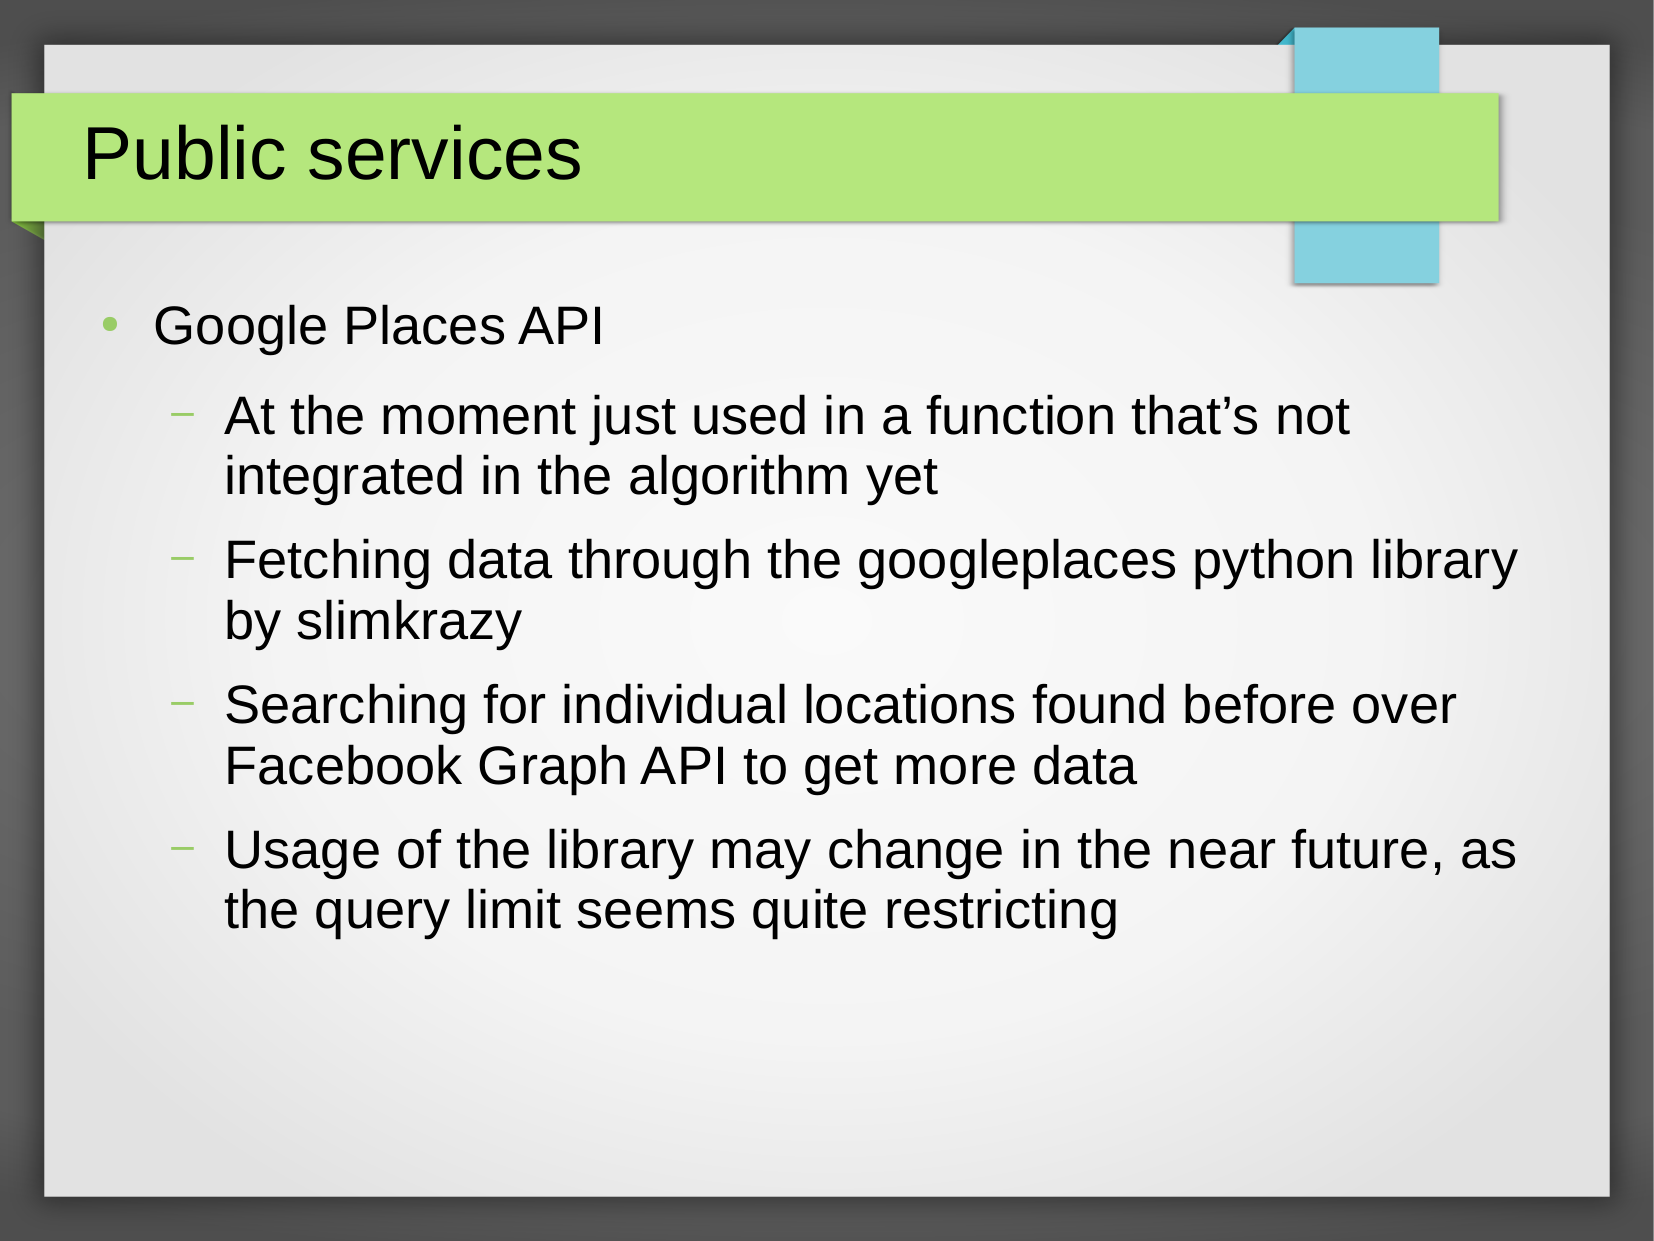

# Public services
Google Places API
At the moment just used in a function that’s not integrated in the algorithm yet
Fetching data through the googleplaces python library by slimkrazy
Searching for individual locations found before over Facebook Graph API to get more data
Usage of the library may change in the near future, as the query limit seems quite restricting